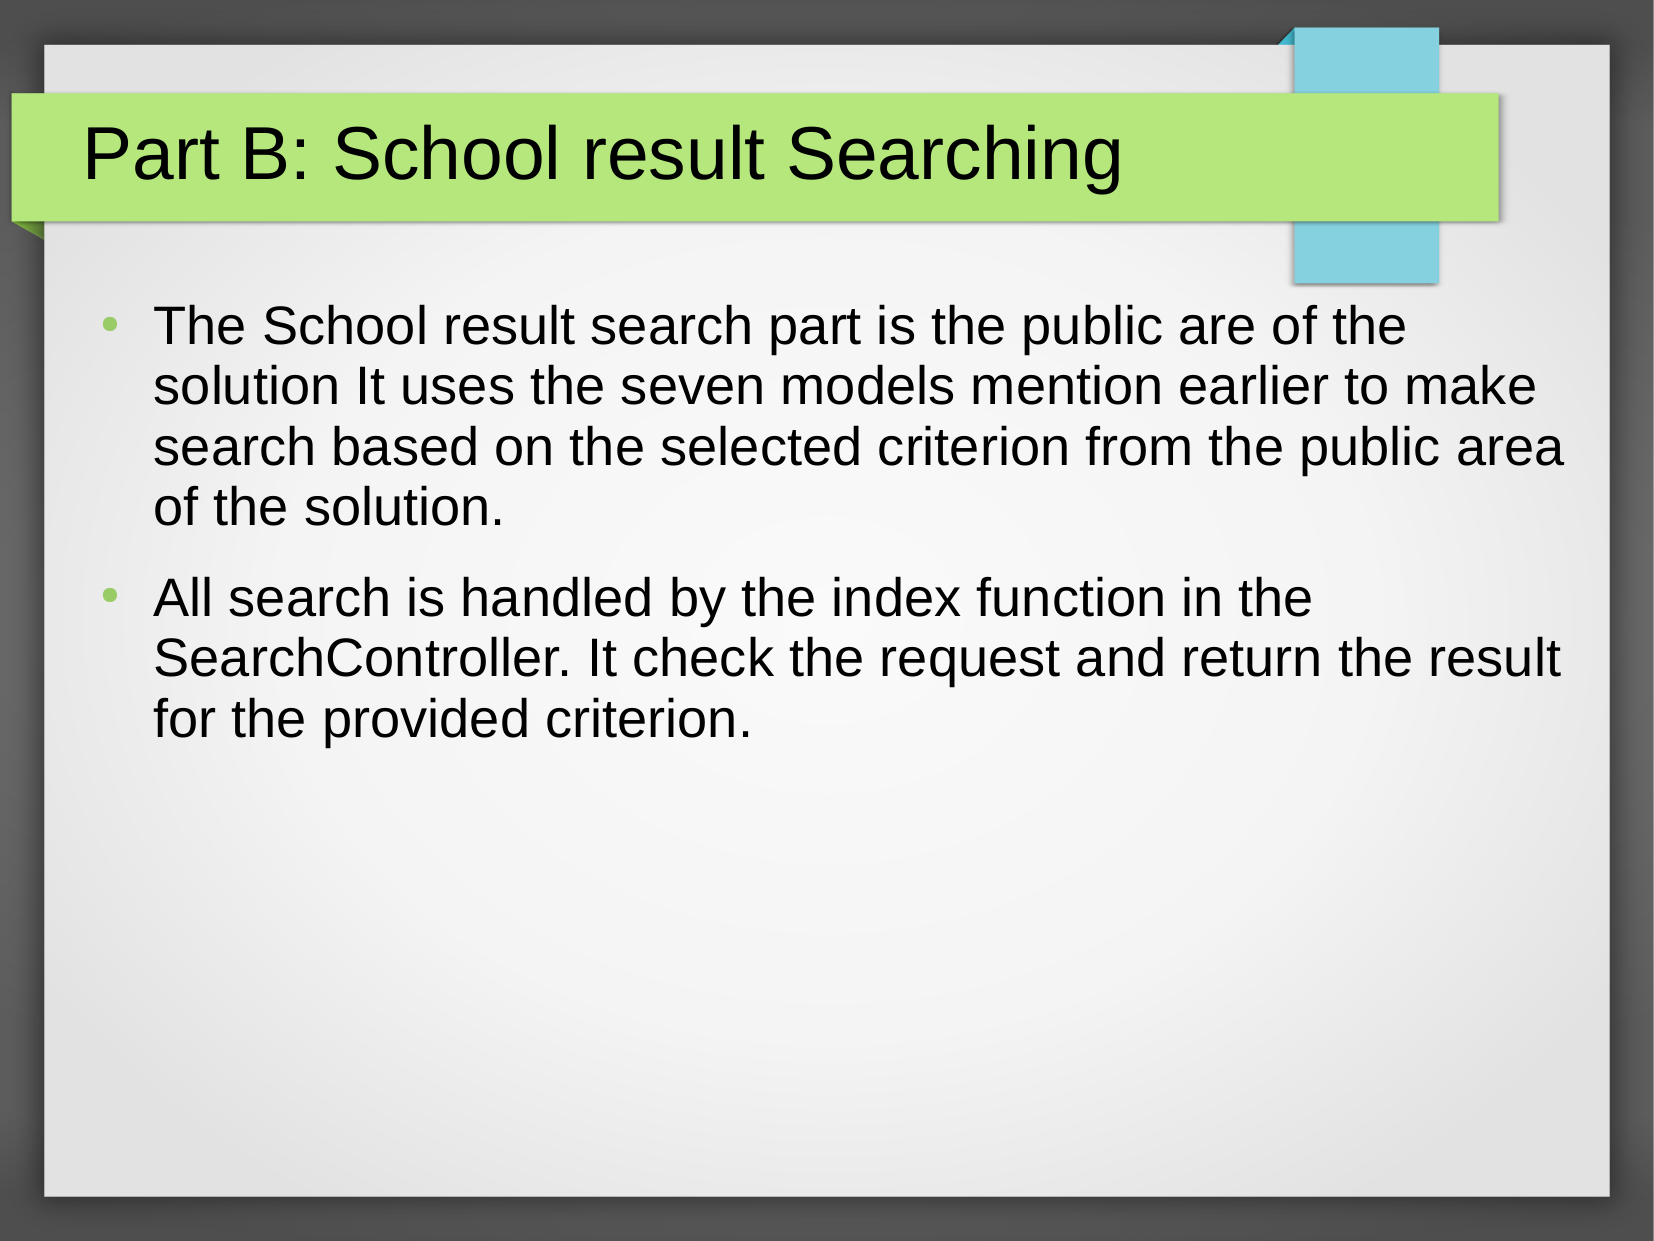

# Part B: School result Searching
The School result search part is the public are of the solution It uses the seven models mention earlier to make search based on the selected criterion from the public area of the solution.
All search is handled by the index function in the SearchController. It check the request and return the result for the provided criterion.